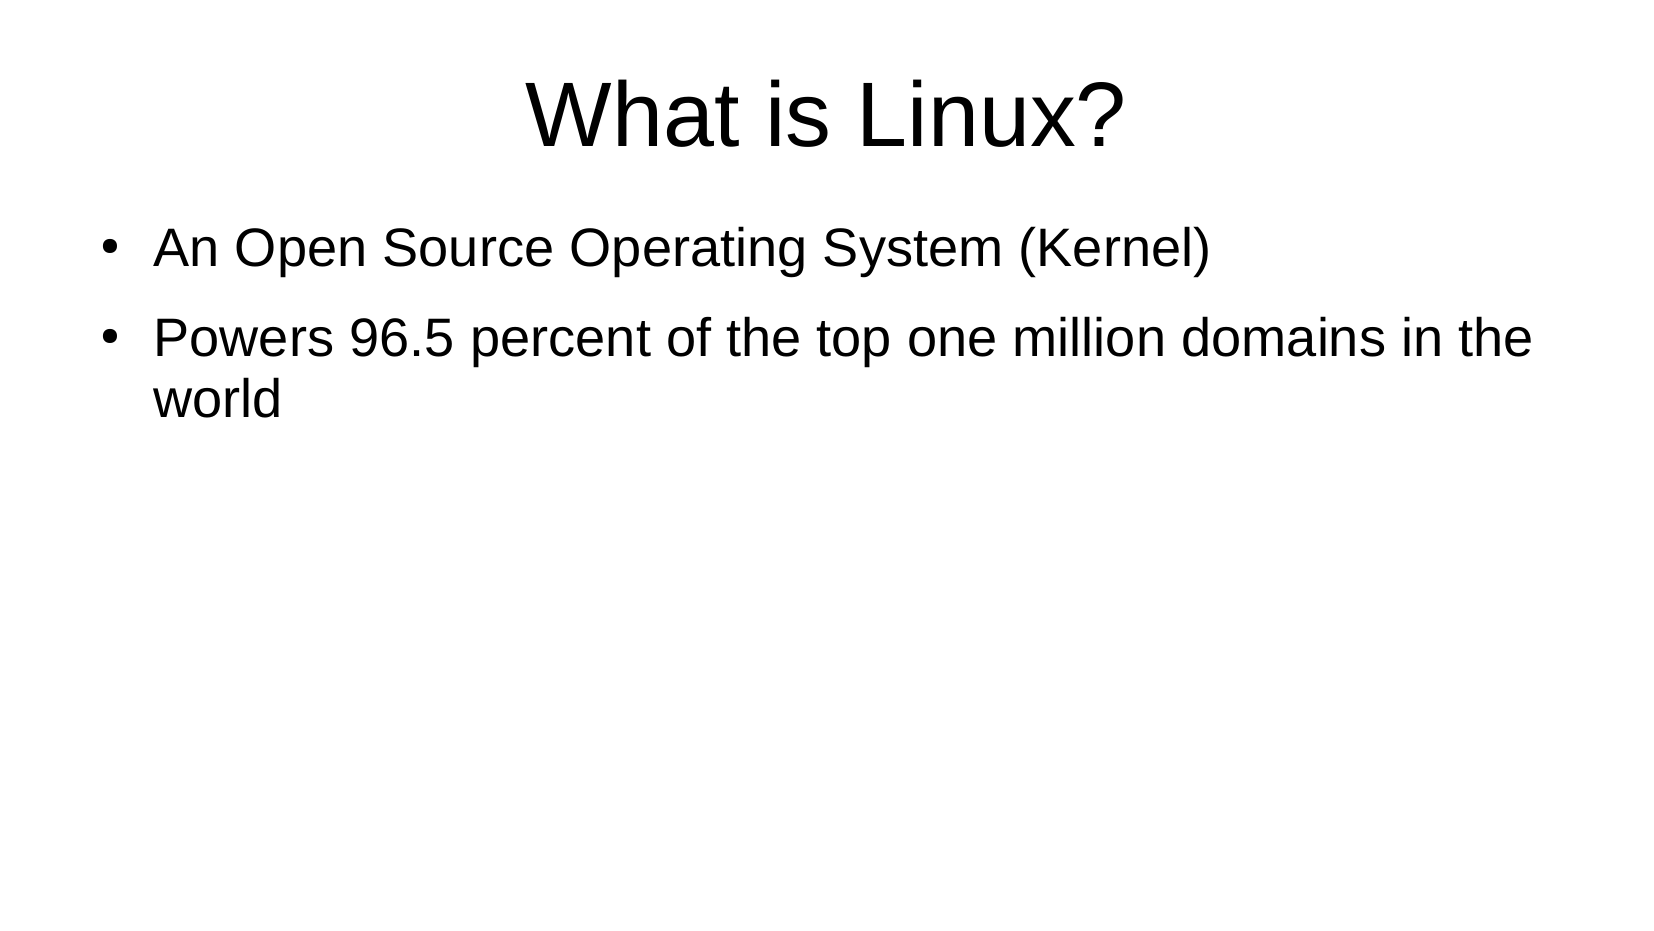

# What is Linux?
An Open Source Operating System (Kernel)
Powers 96.5 percent of the top one million domains in the world